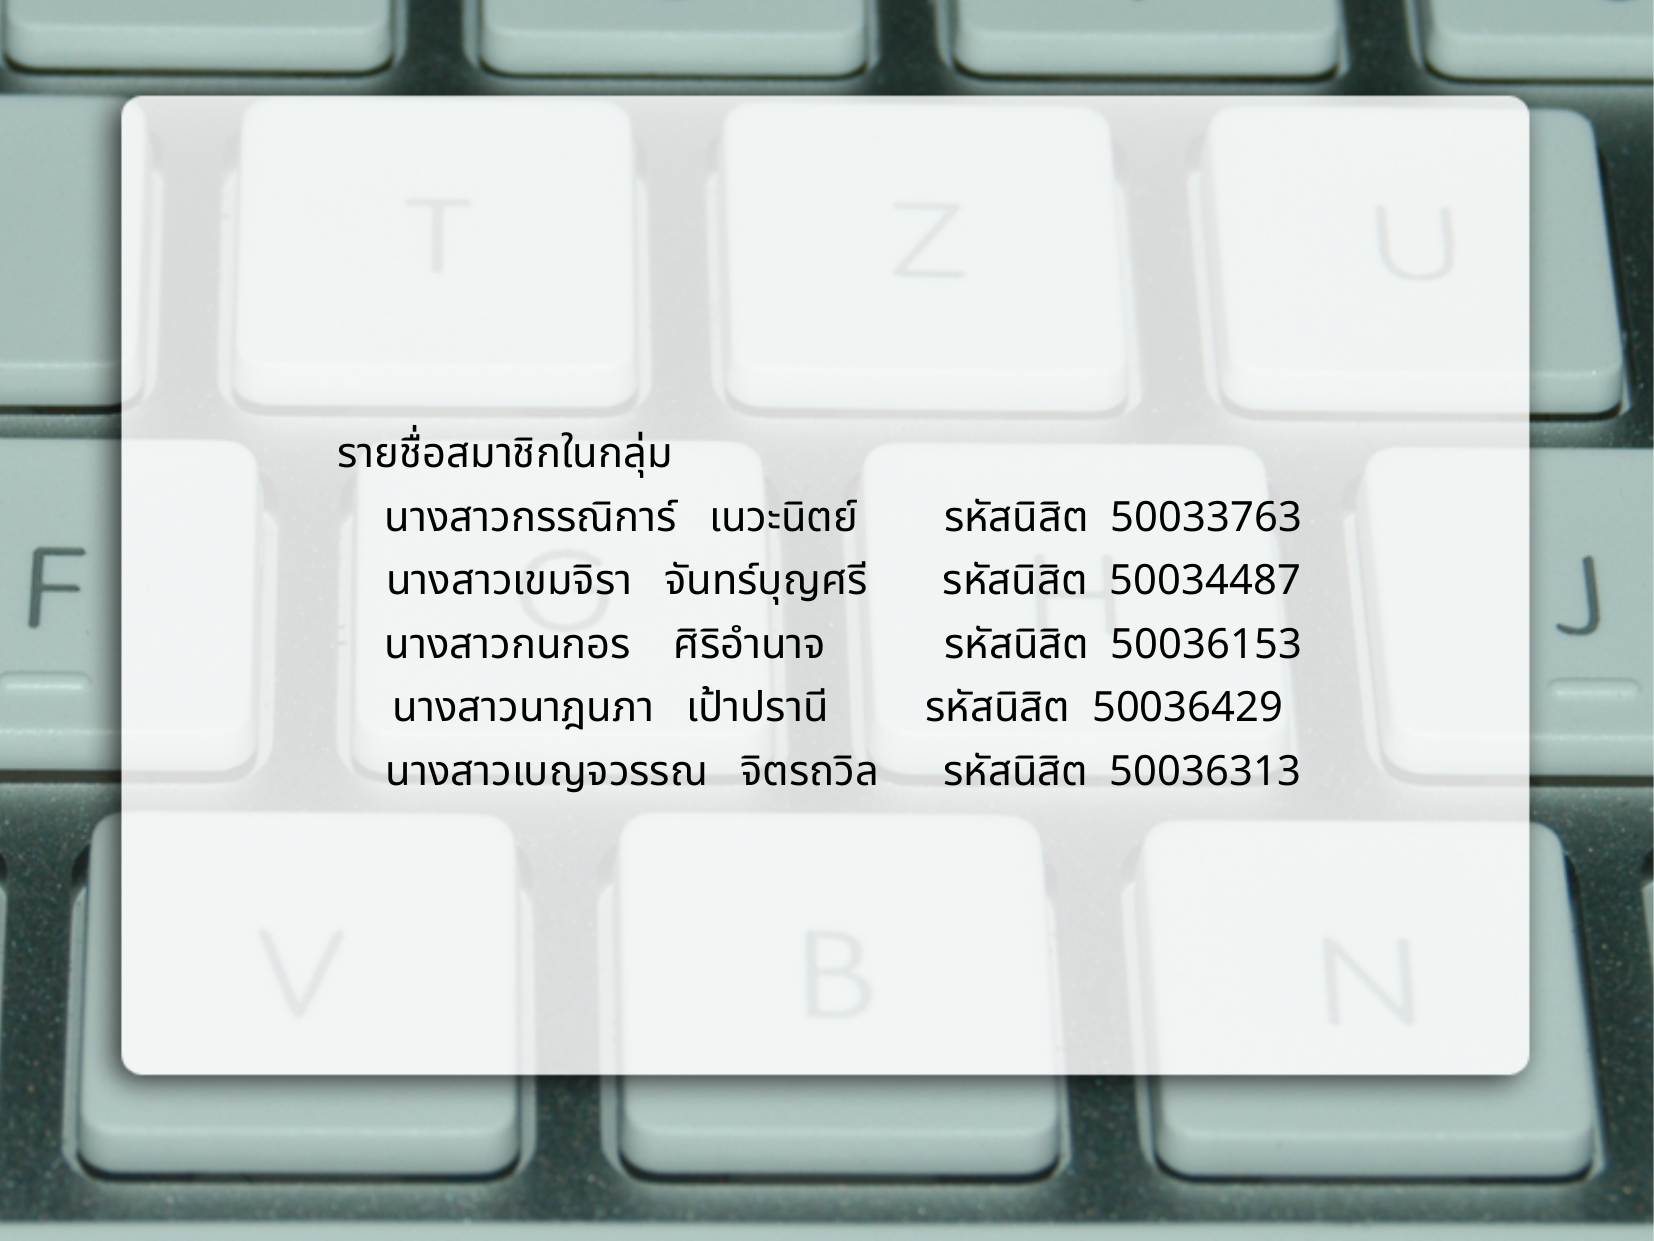

#
		รายชื่อสมาชิกในกลุ่ม
นางสาวกรรณิการ์ เนวะนิตย์ รหัสนิสิต 50033763
นางสาวเขมจิรา จันทร์บุญศรี รหัสนิสิต 50034487
นางสาวกนกอร ศิริอำนาจ รหัสนิสิต 50036153
นางสาวนาฎนภา เป้าปรานี รหัสนิสิต 50036429
นางสาวเบญจวรรณ จิตรถวิล รหัสนิสิต 50036313